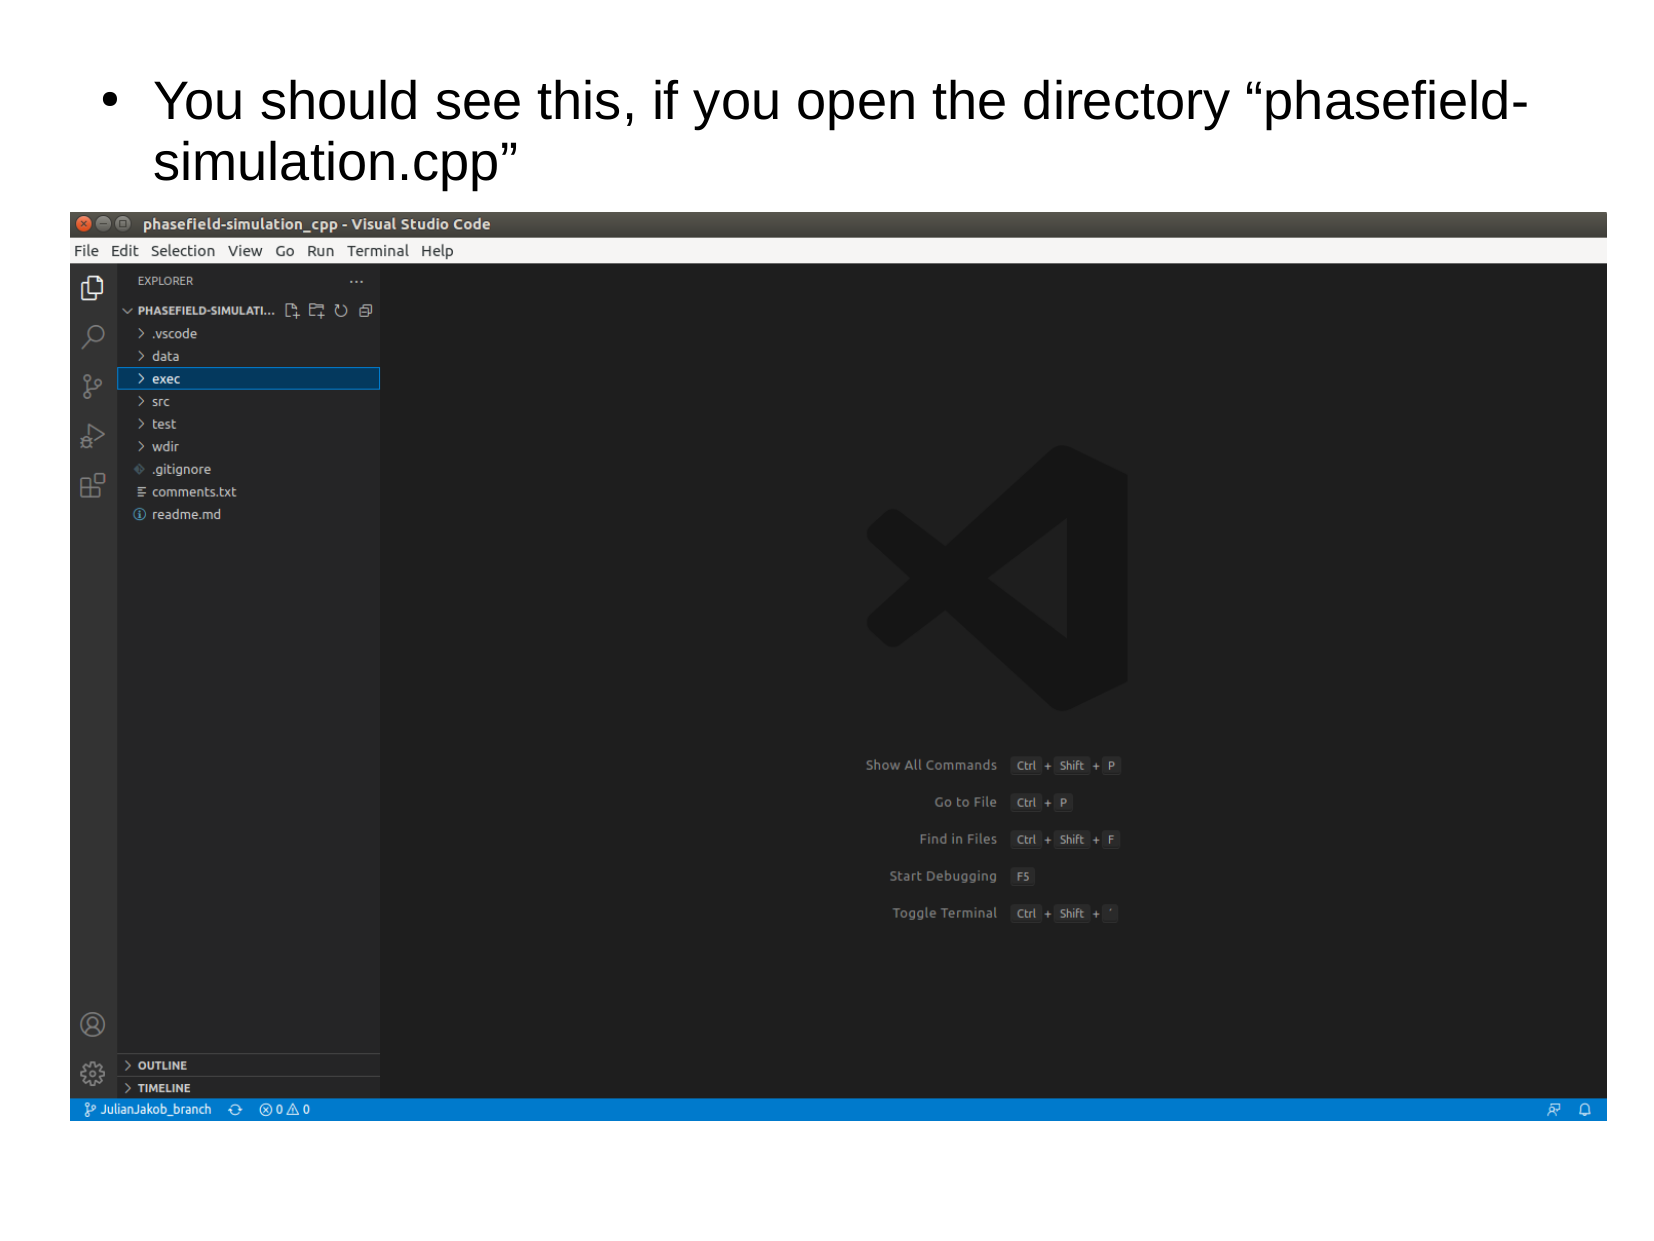

# You should see this, if you open the directory “phasefield-simulation.cpp”